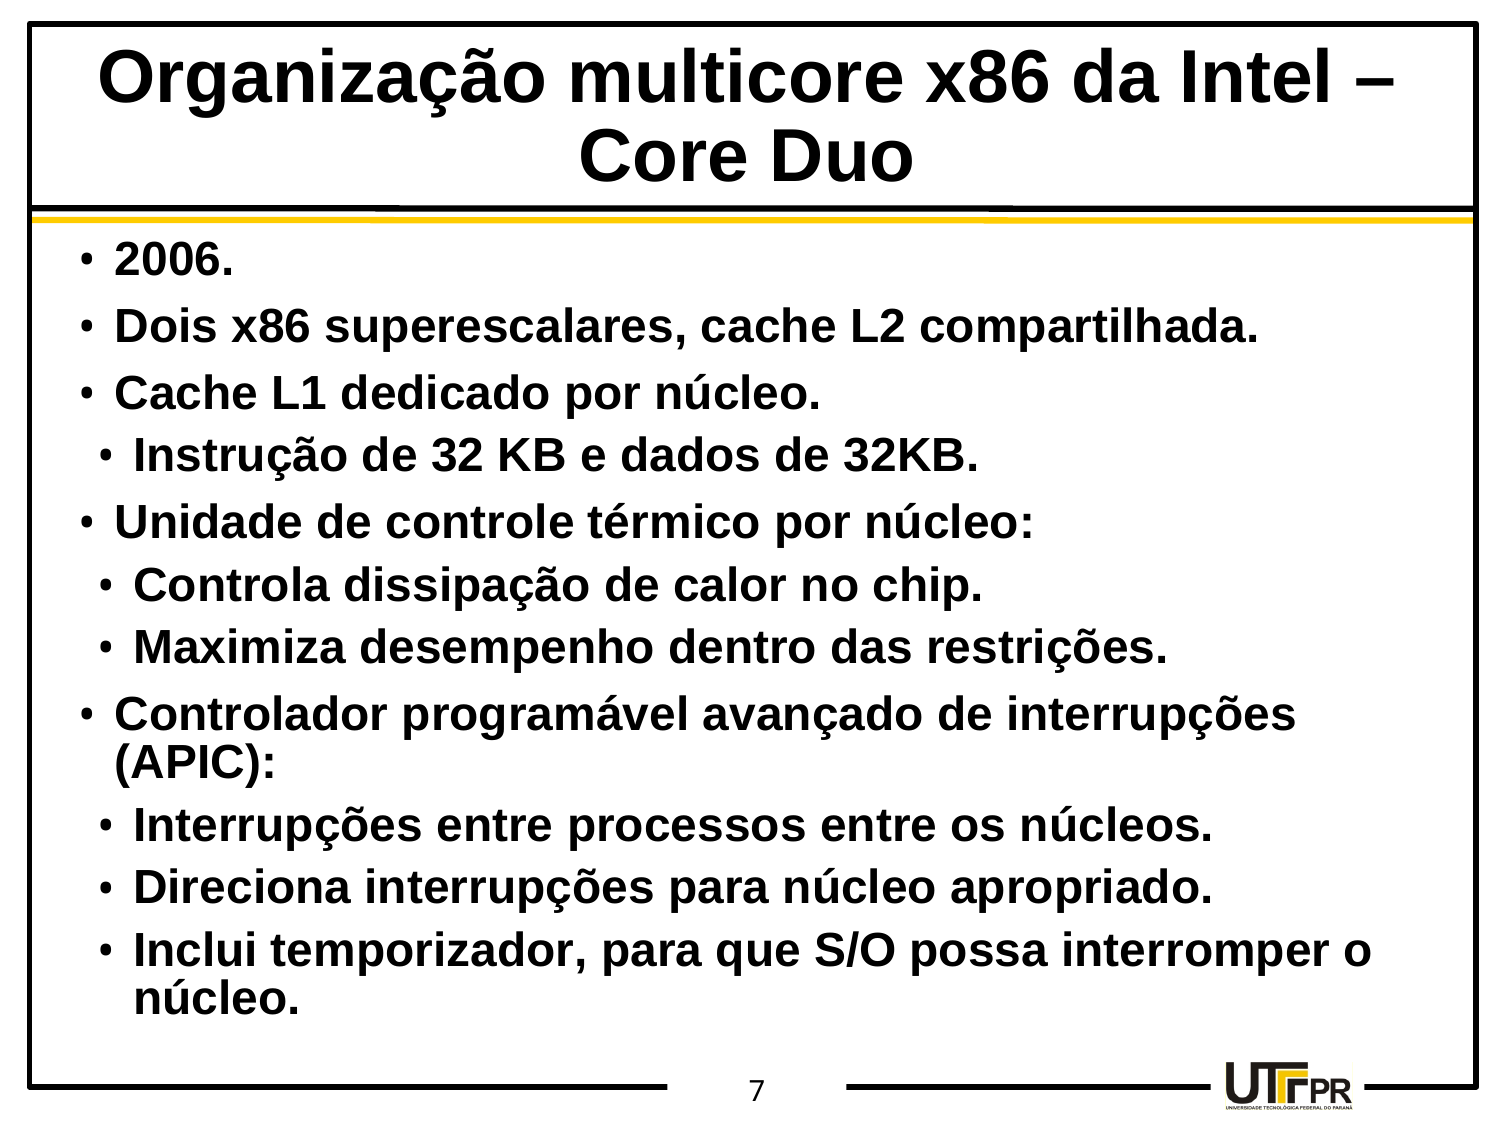

# Organização multicore x86 da Intel – Core Duo
2006.
Dois x86 superescalares, cache L2 compartilhada.
Cache L1 dedicado por núcleo.
Instrução de 32 KB e dados de 32KB.
Unidade de controle térmico por núcleo:
Controla dissipação de calor no chip.
Maximiza desempenho dentro das restrições.
Controlador programável avançado de interrupções (APIC):
Interrupções entre processos entre os núcleos.
Direciona interrupções para núcleo apropriado.
Inclui temporizador, para que S/O possa interromper o núcleo.